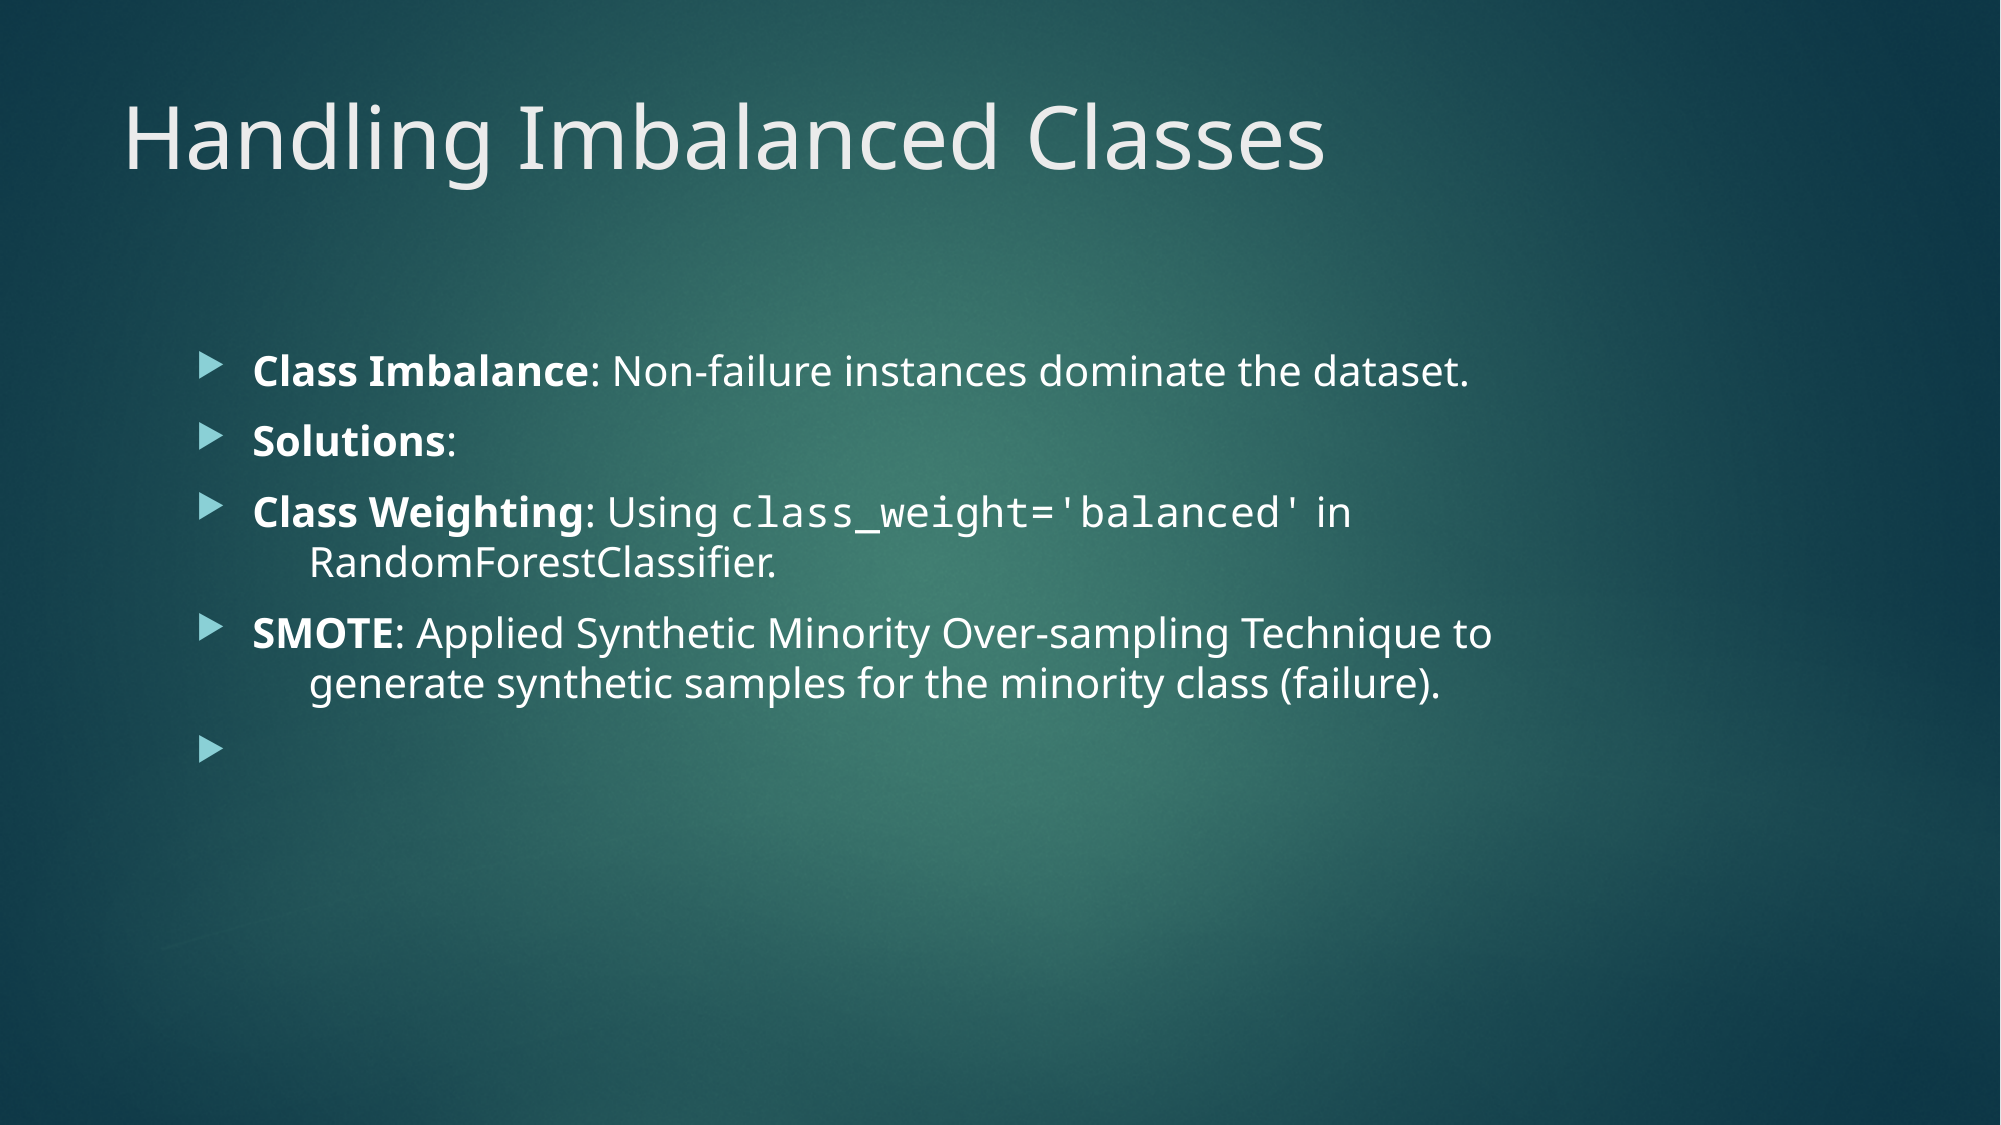

# Handling Imbalanced Classes
Class Imbalance: Non-failure instances dominate the dataset.
Solutions:
Class Weighting: Using class_weight='balanced' in RandomForestClassifier.
SMOTE: Applied Synthetic Minority Over-sampling Technique to generate synthetic samples for the minority class (failure).